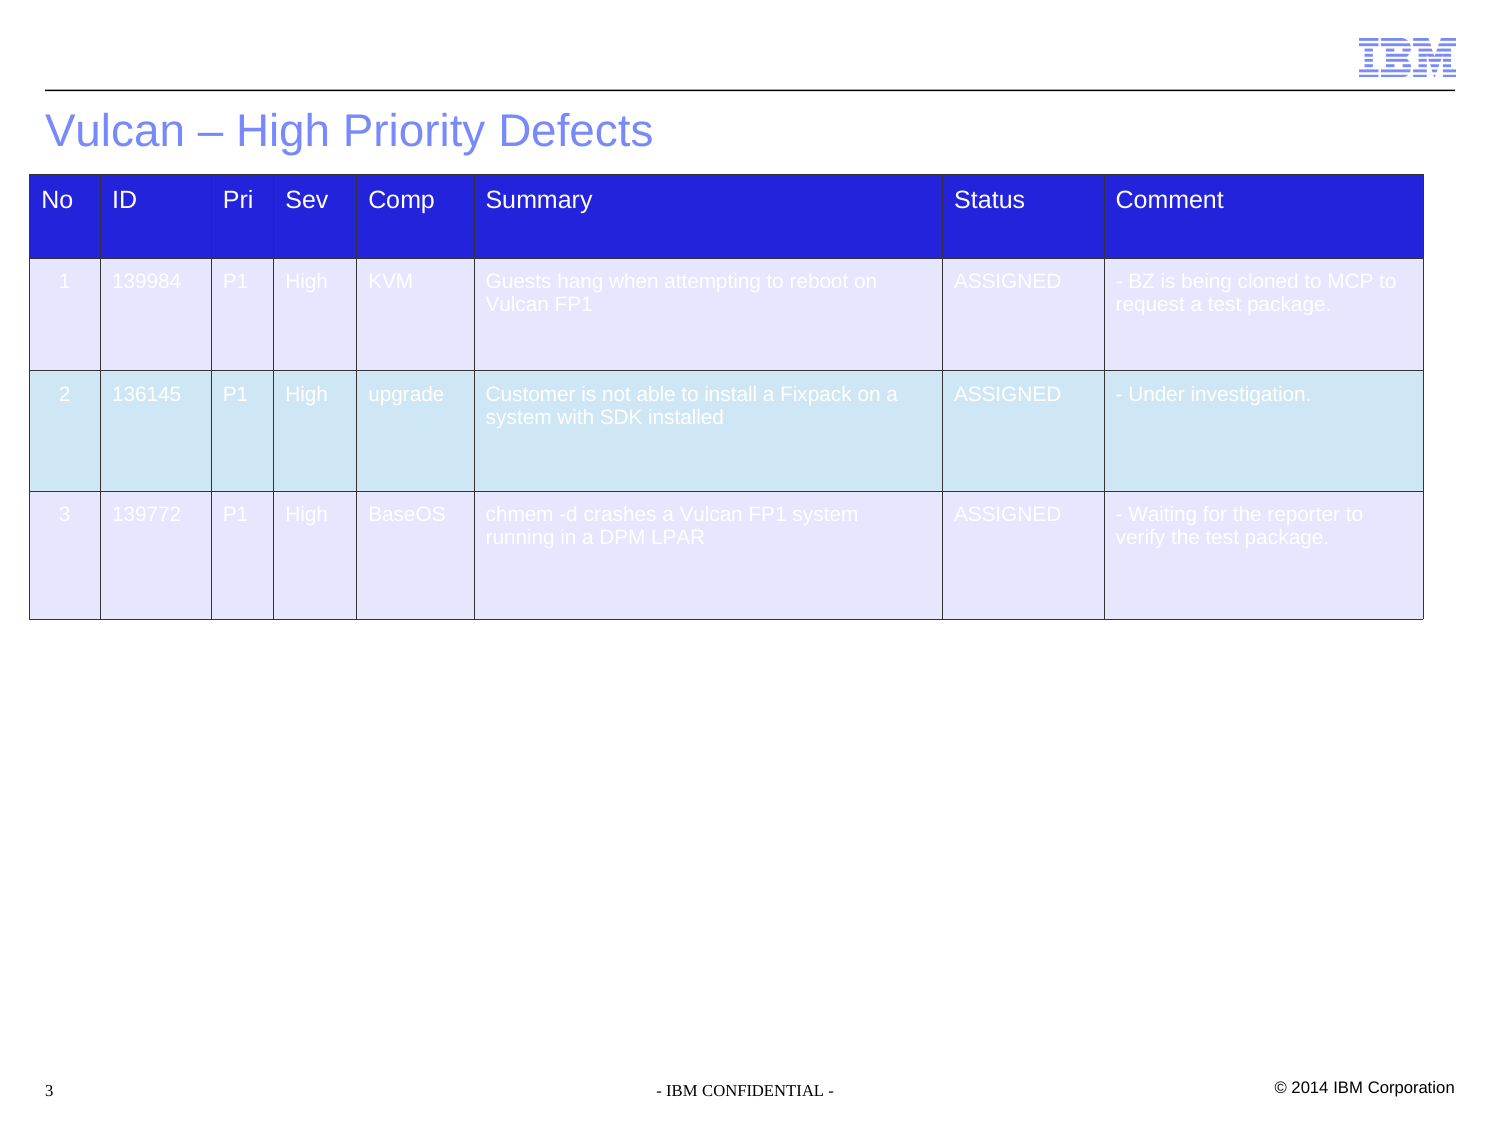

# Vulcan – High Priority Defects
| No | ID | Pri | Sev | Comp | Summary | Status | Comment |
| --- | --- | --- | --- | --- | --- | --- | --- |
| 1 | 139984 | P1 | High | KVM | Guests hang when attempting to reboot on Vulcan FP1 | ASSIGNED | - BZ is being cloned to MCP to request a test package. |
| 2 | 136145 | P1 | High | upgrade | Customer is not able to install a Fixpack on a system with SDK installed | ASSIGNED | - Under investigation. |
| 3 | 139772 | P1 | High | BaseOS | chmem -d crashes a Vulcan FP1 system running in a DPM LPAR | ASSIGNED | - Waiting for the reporter to verify the test package. |
3